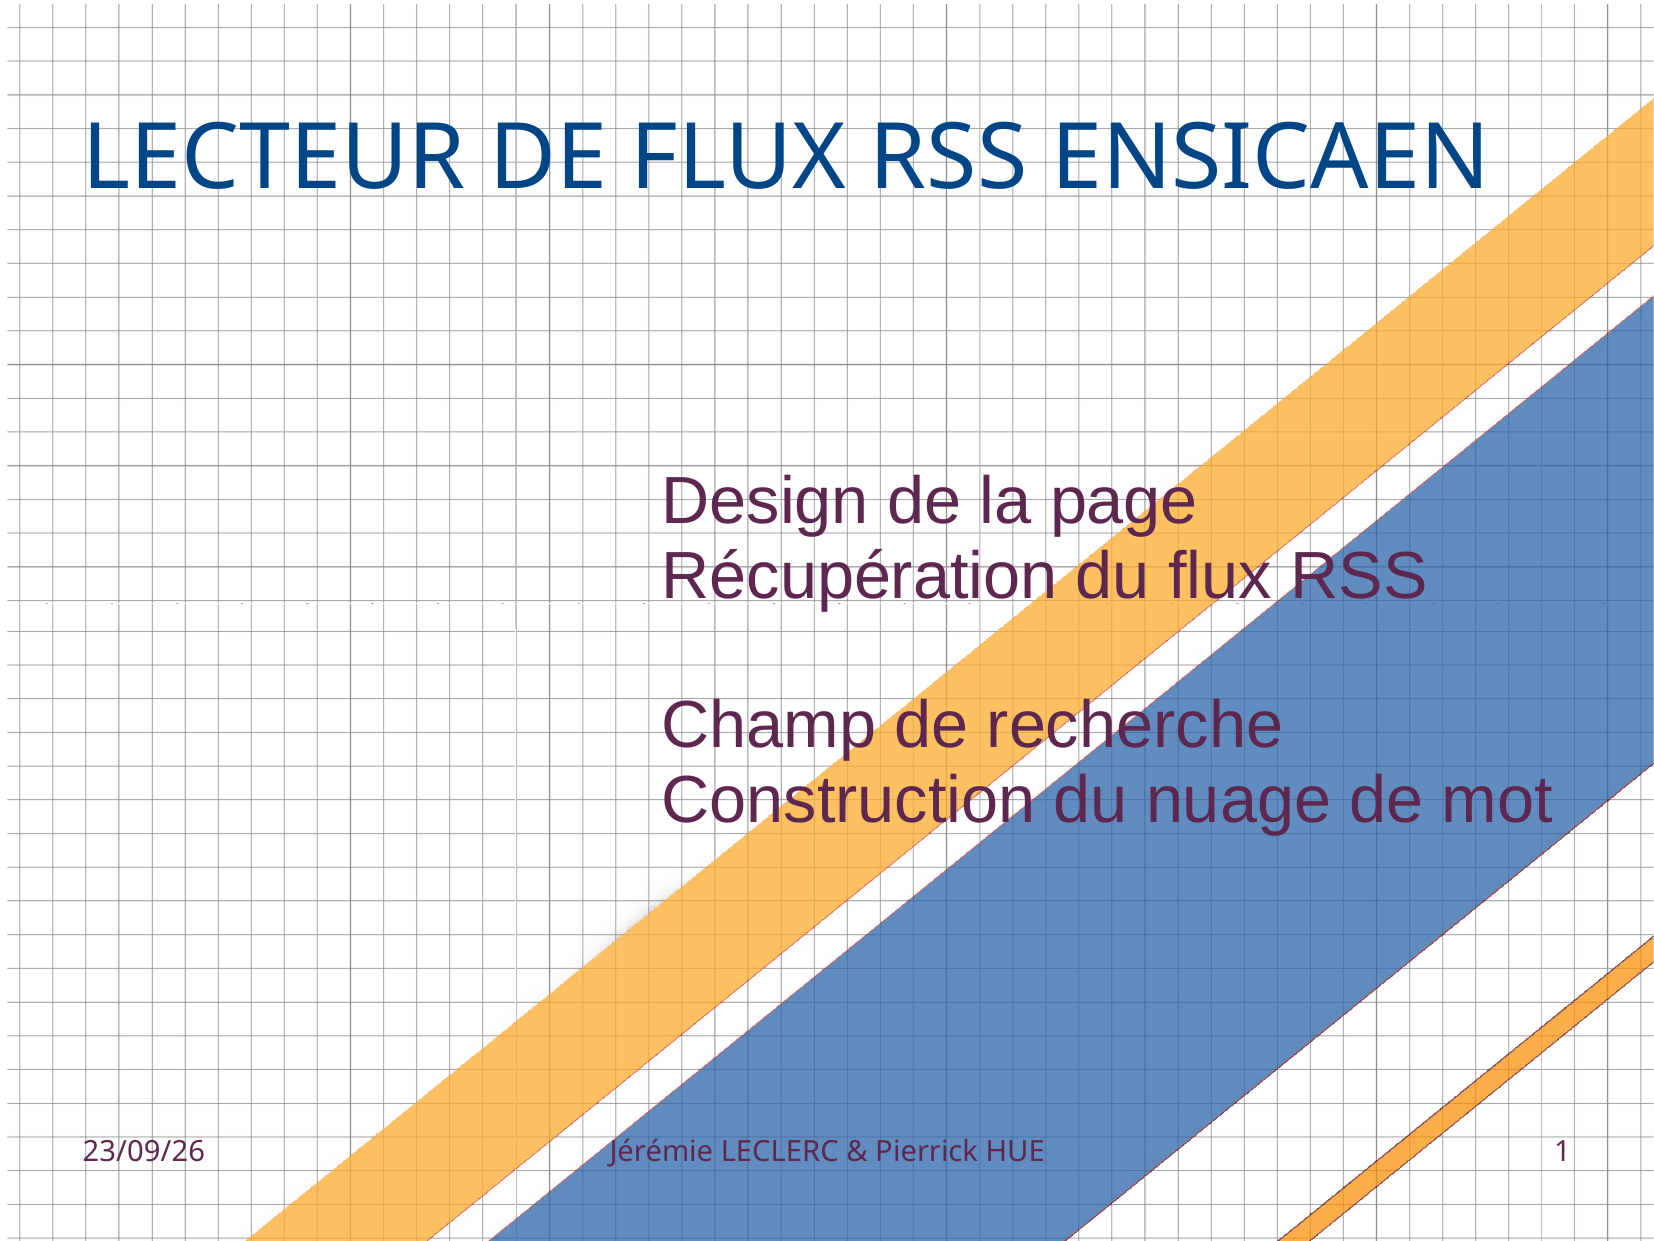

# Lecteur de flux RSS ensicaen
Design de la page
Récupération du flux RSS
Champ de recherche
Construction du nuage de mot
Jérémie LECLERC & Pierrick HUE
1